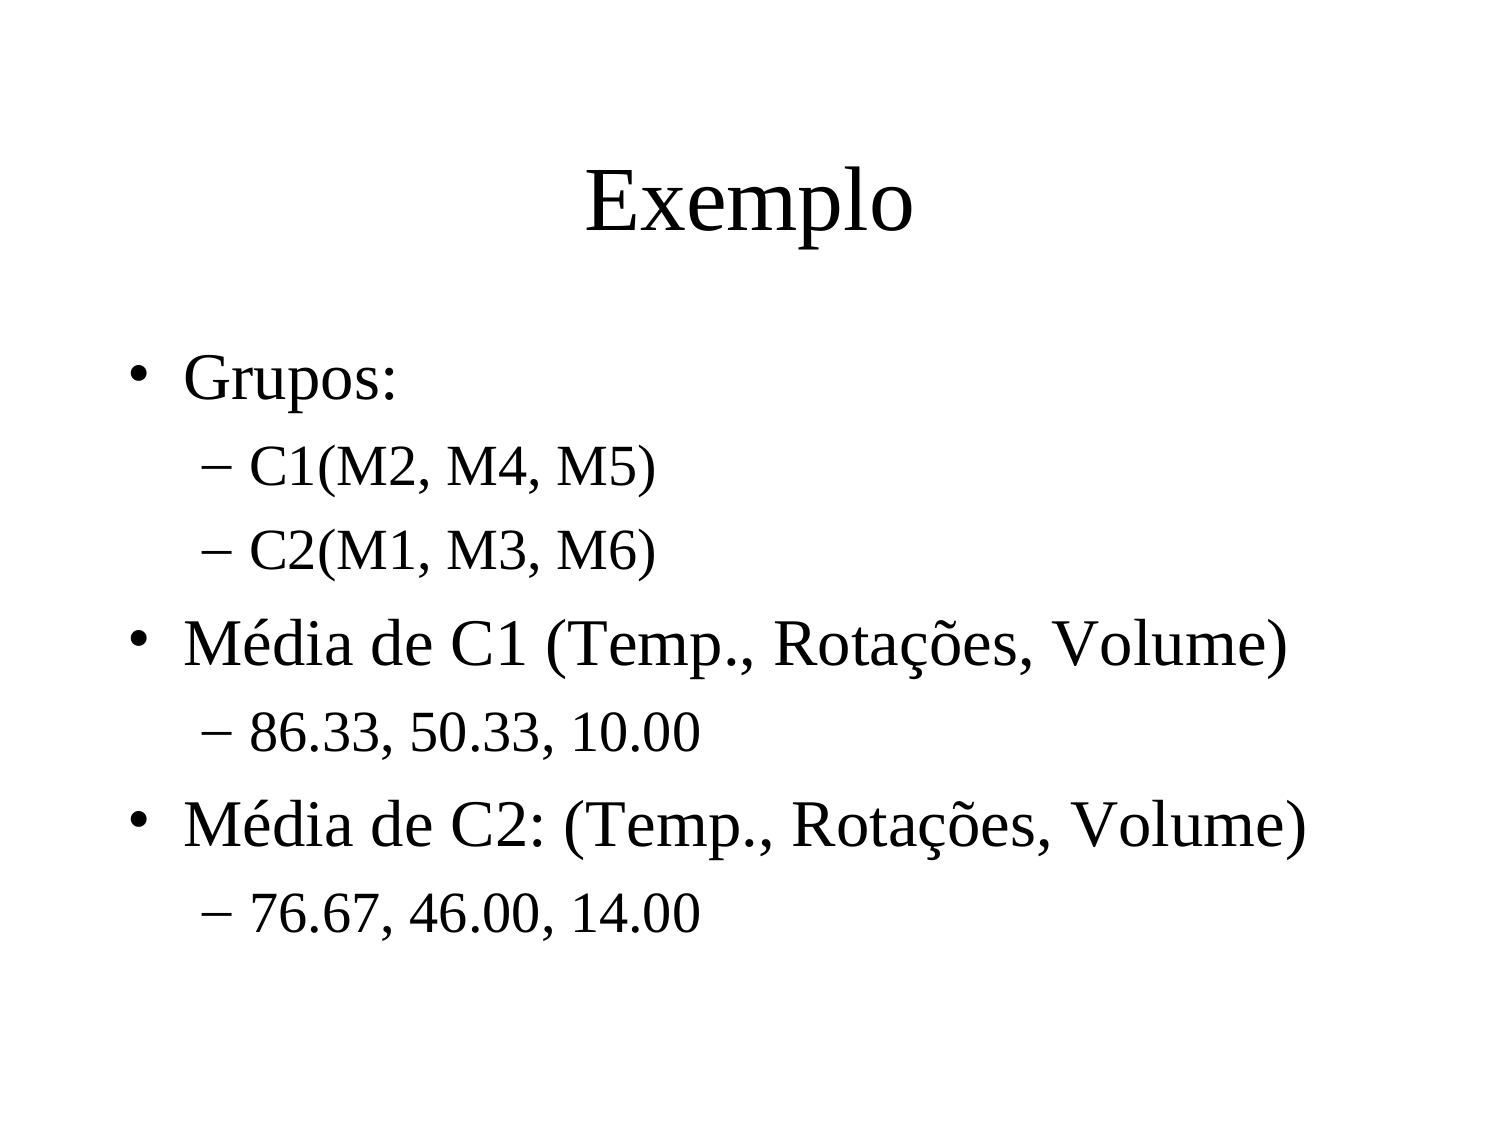

# Exemplo
Grupos:
C1(M2, M4, M5)
C2(M1, M3, M6)
Média de C1 (Temp., Rotações, Volume)
86.33, 50.33, 10.00
Média de C2: (Temp., Rotações, Volume)
76.67, 46.00, 14.00